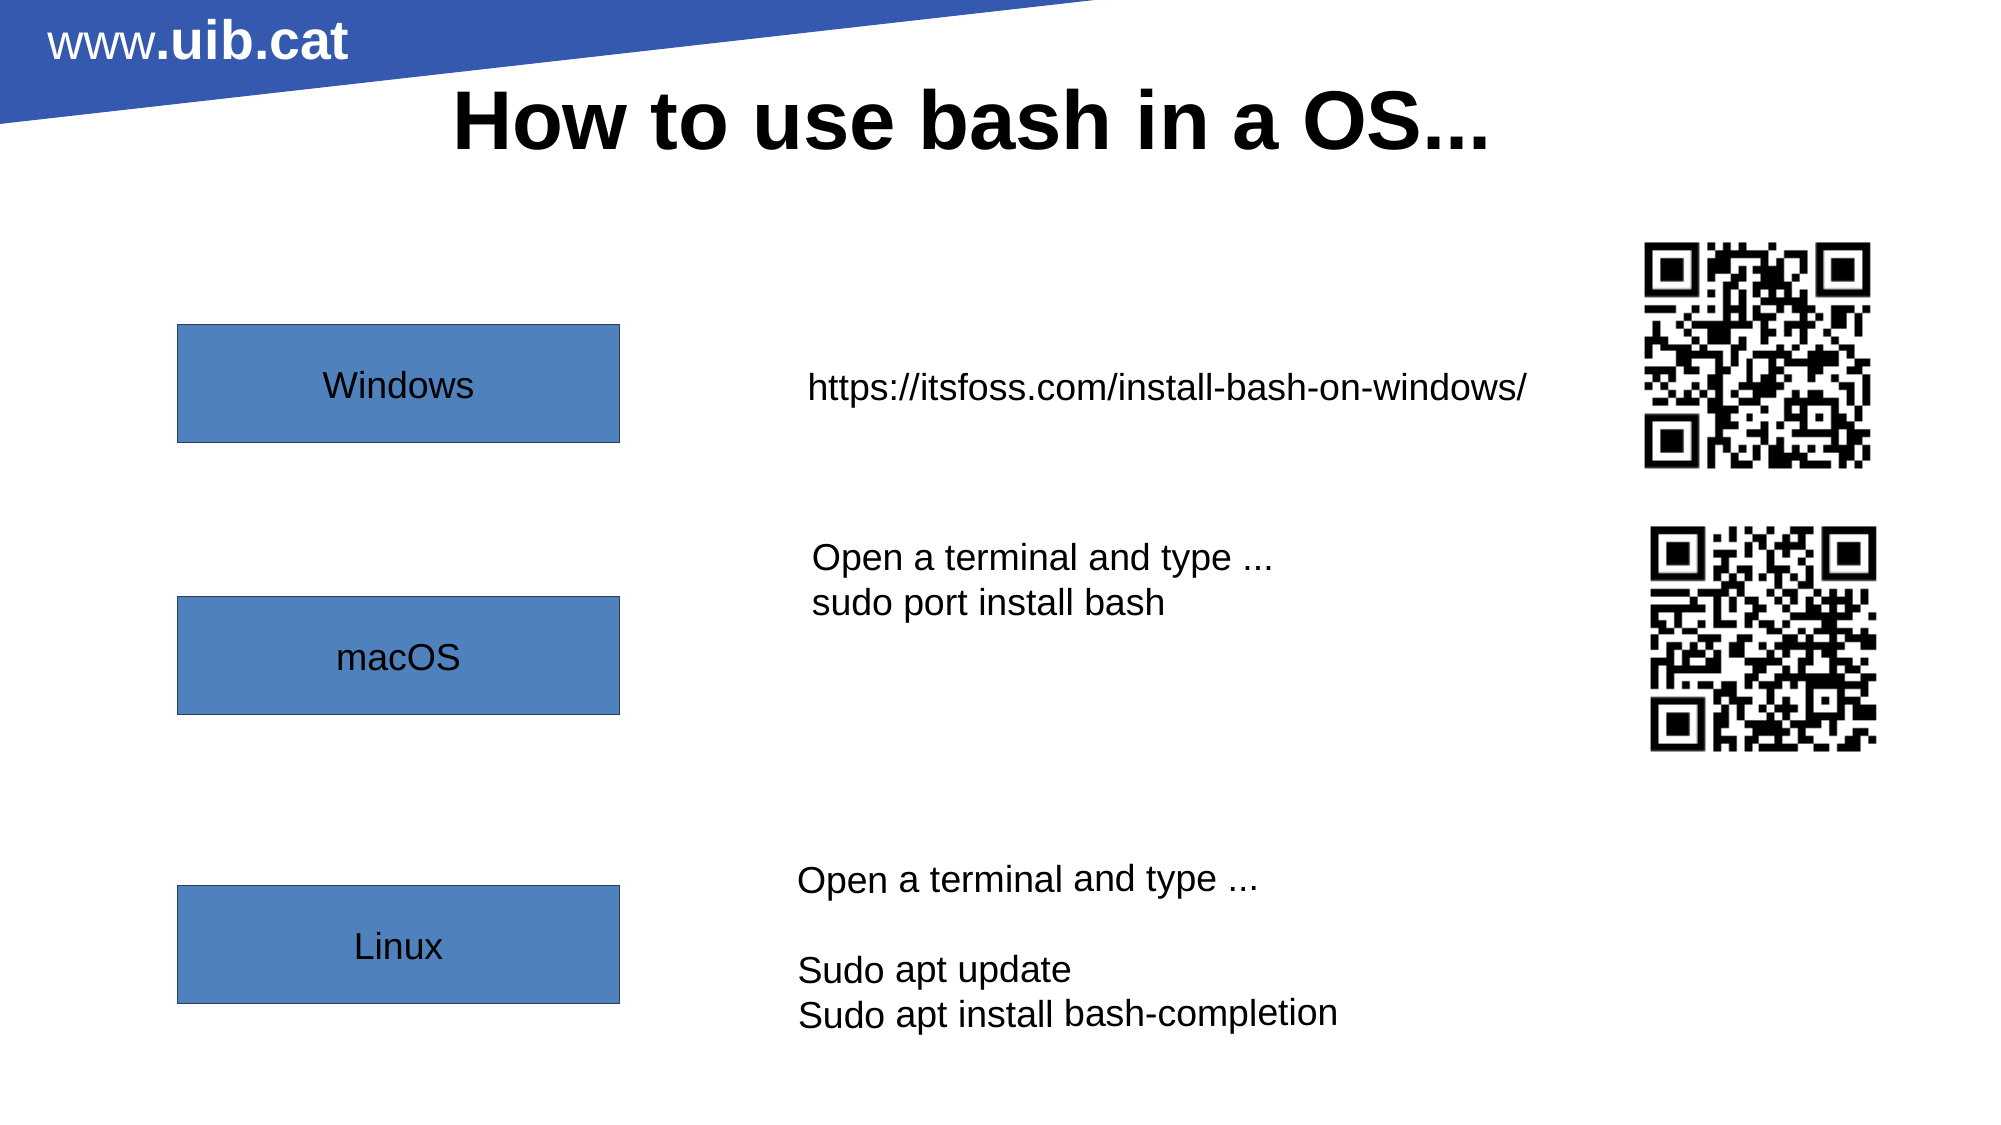

How to use bash in a OS...
Windows
https://itsfoss.com/install-bash-on-windows/
Open a terminal and type ...
sudo port install bash
macOS
Open a terminal and type ...
Sudo apt update
Sudo apt install bash-completion
Linux